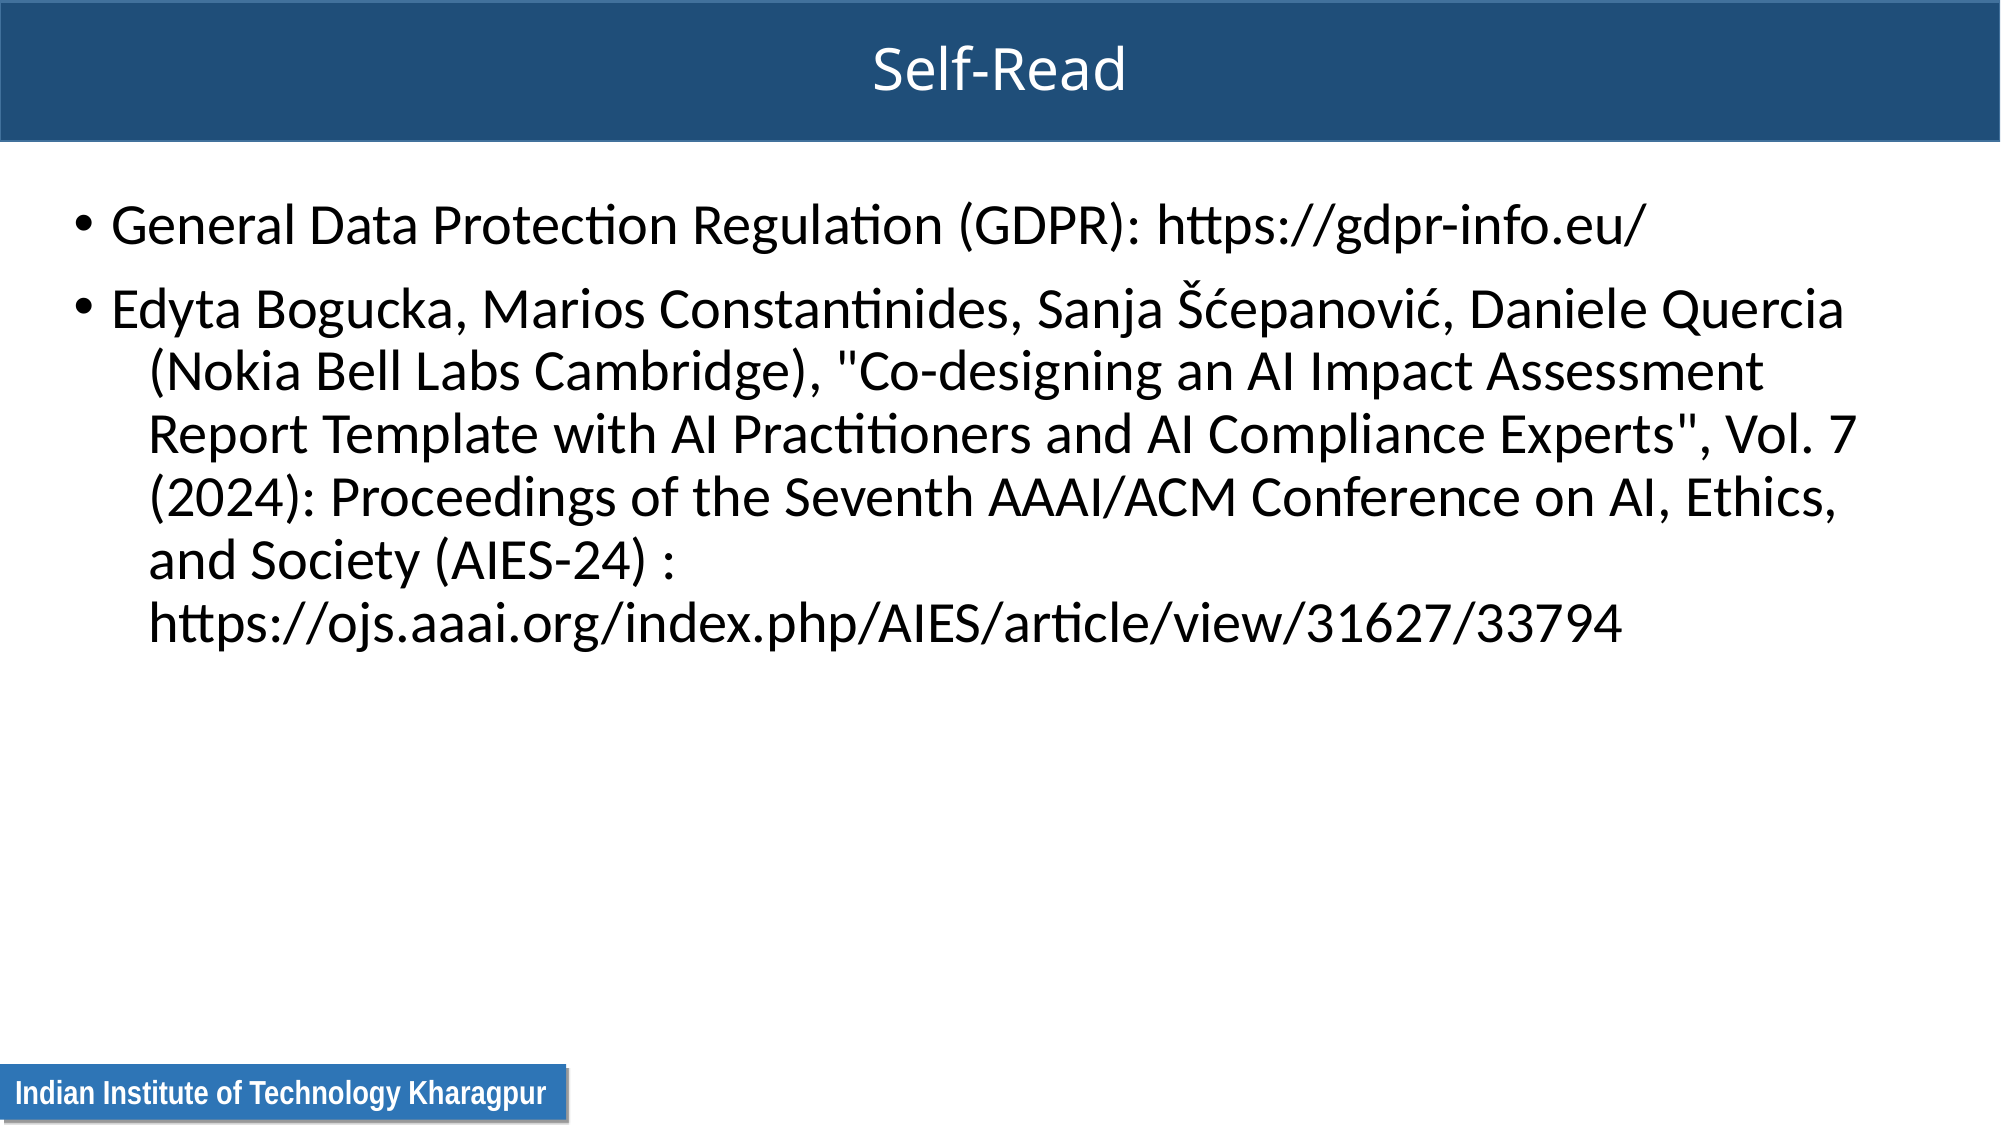

Self-Read
# General Data Protection Regulation (GDPR): https://gdpr-info.eu/
Edyta Bogucka, Marios Constantinides, Sanja Šćepanović, Daniele Quercia (Nokia Bell Labs Cambridge), "Co-designing an AI Impact Assessment Report Template with AI Practitioners and AI Compliance Experts", Vol. 7 (2024): Proceedings of the Seventh AAAI/ACM Conference on AI, Ethics, and Society (AIES-24) : https://ojs.aaai.org/index.php/AIES/article/view/31627/33794